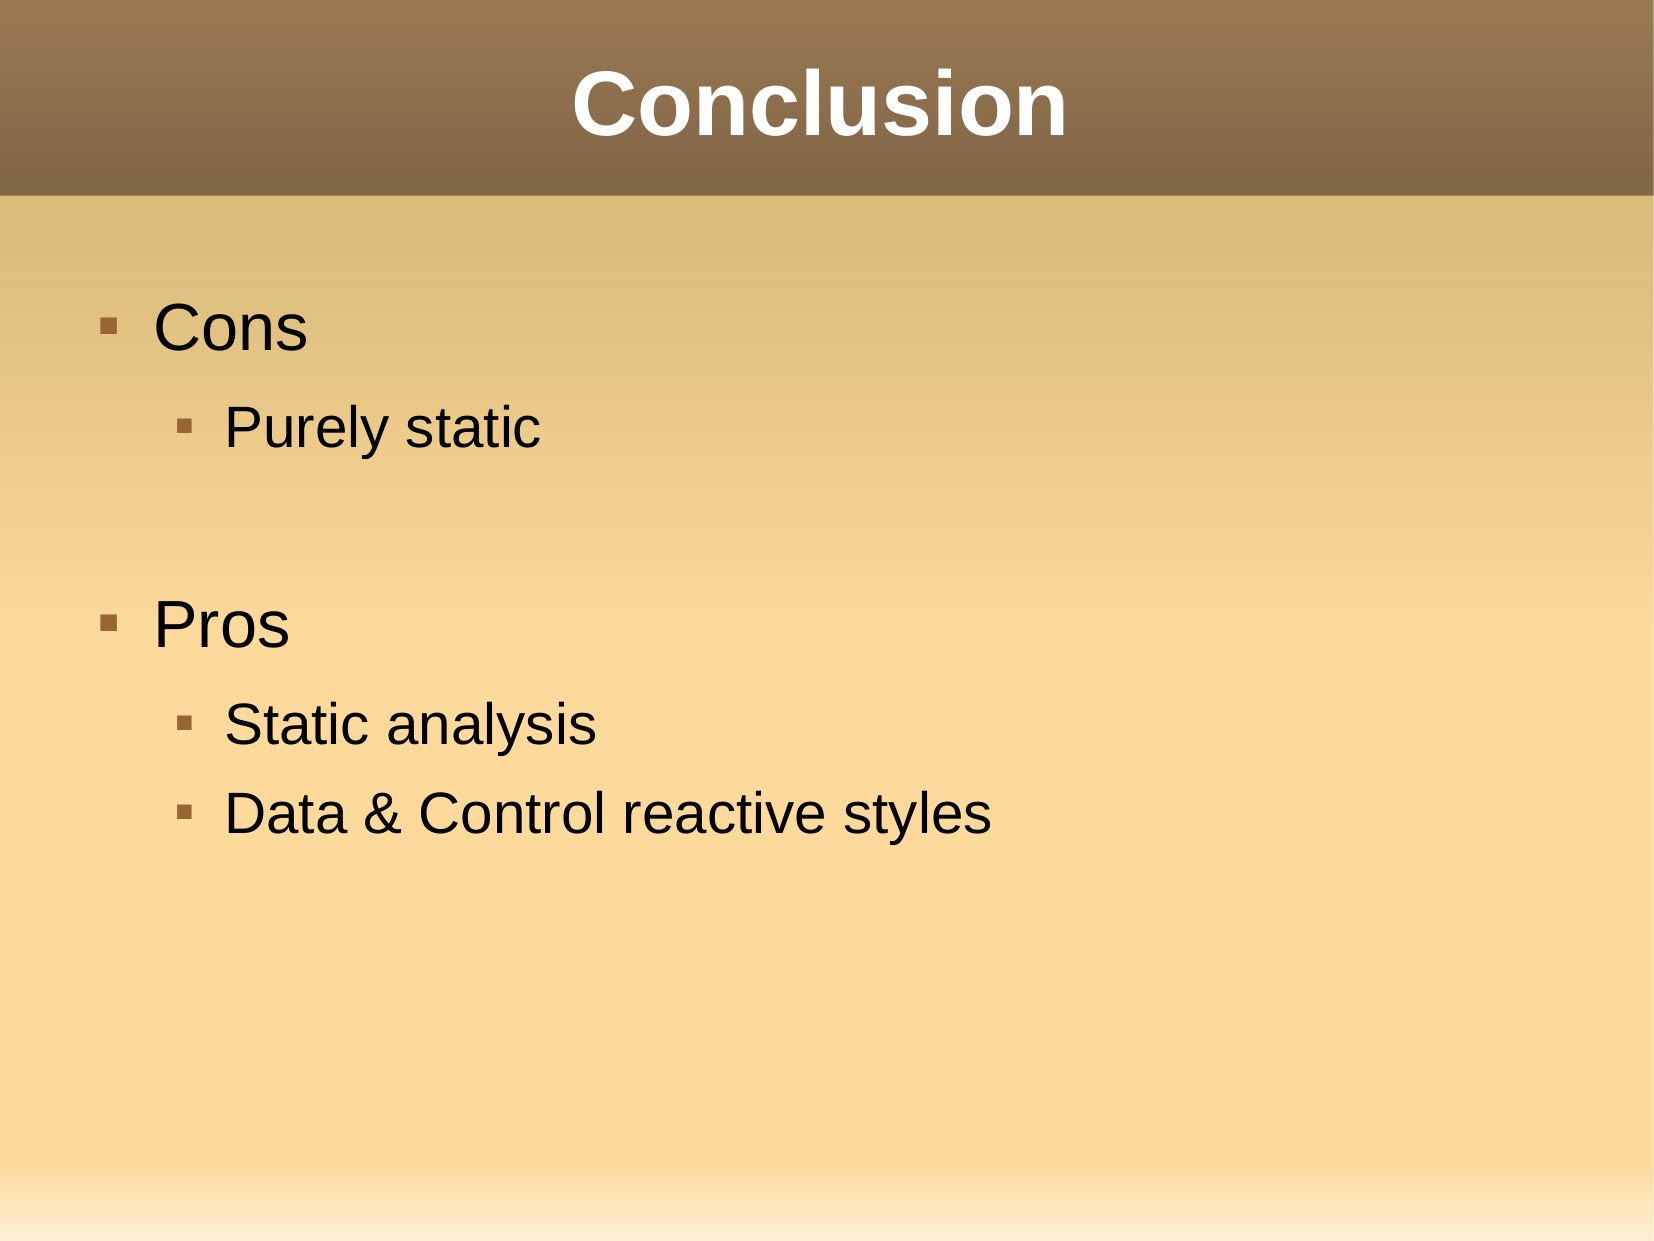

# Conclusion
Cons
Purely static
Pros
Static analysis
Data & Control reactive styles